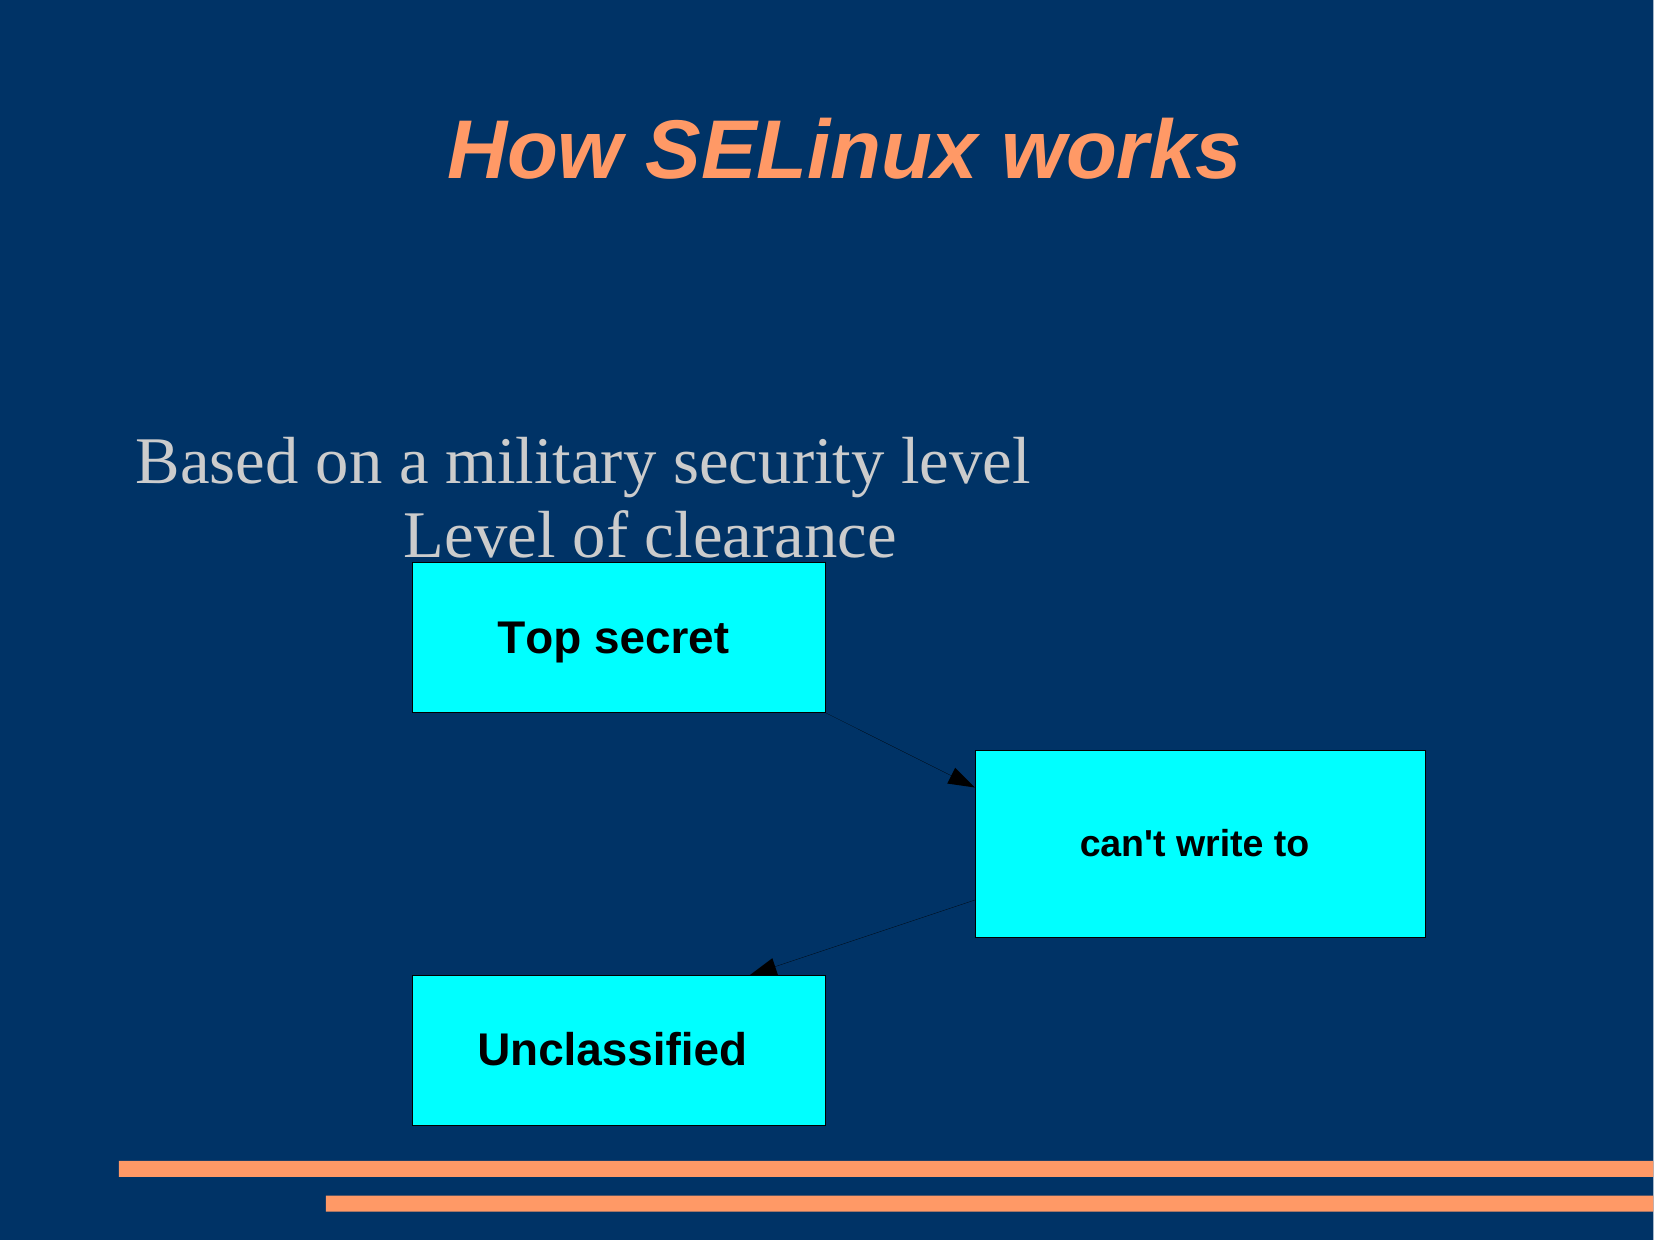

# How SELinux works
Based on a military security level
 Level of clearance
Top secret
can't write to
Unclassified